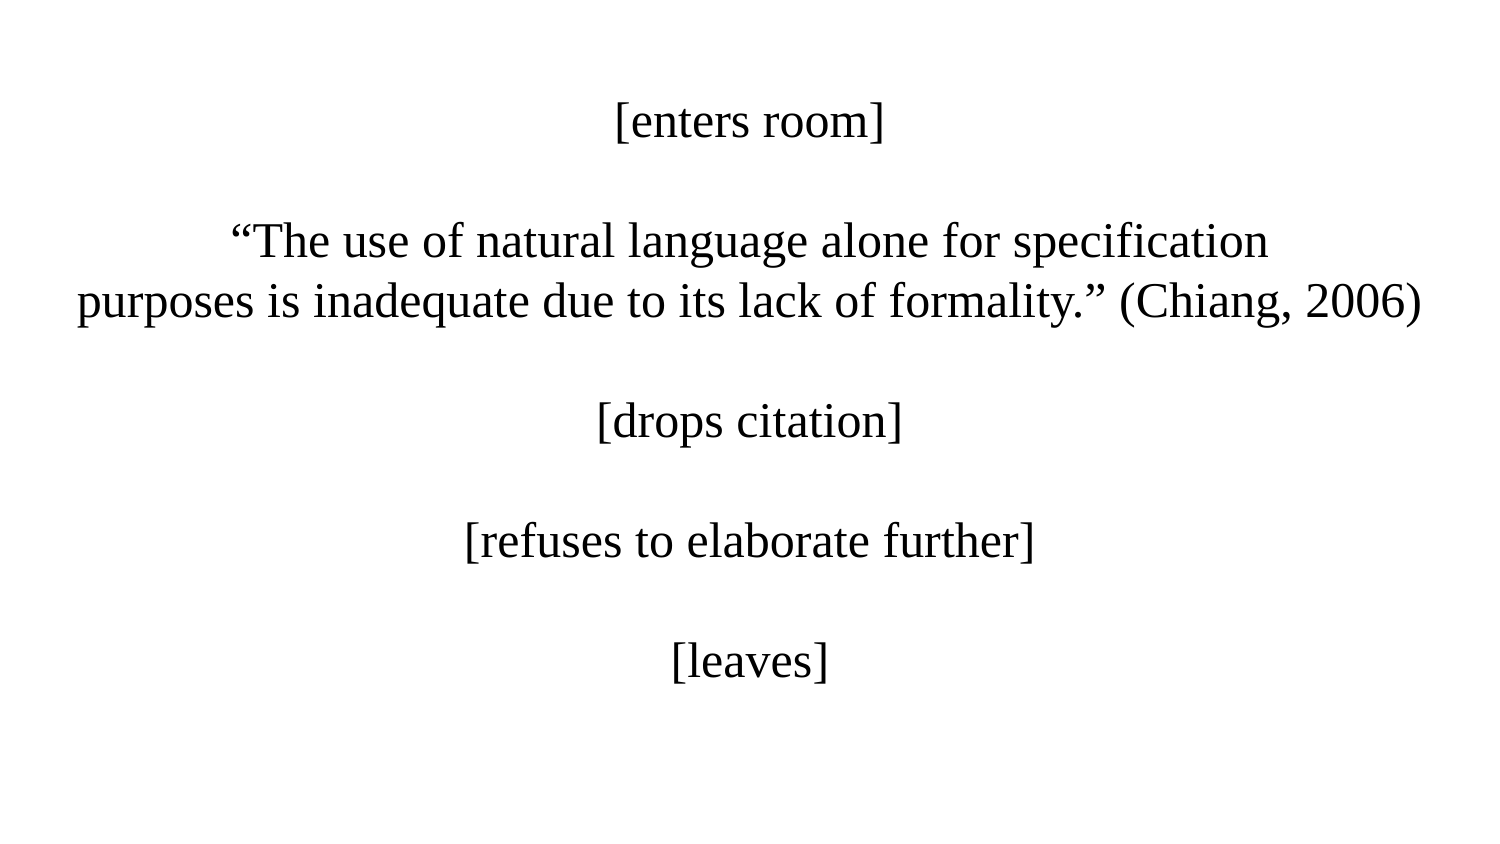

# [enters room] “The use of natural language alone for specification purposes is inadequate due to its lack of formality.” (Chiang, 2006) [drops citation] [refuses to elaborate further] [leaves]